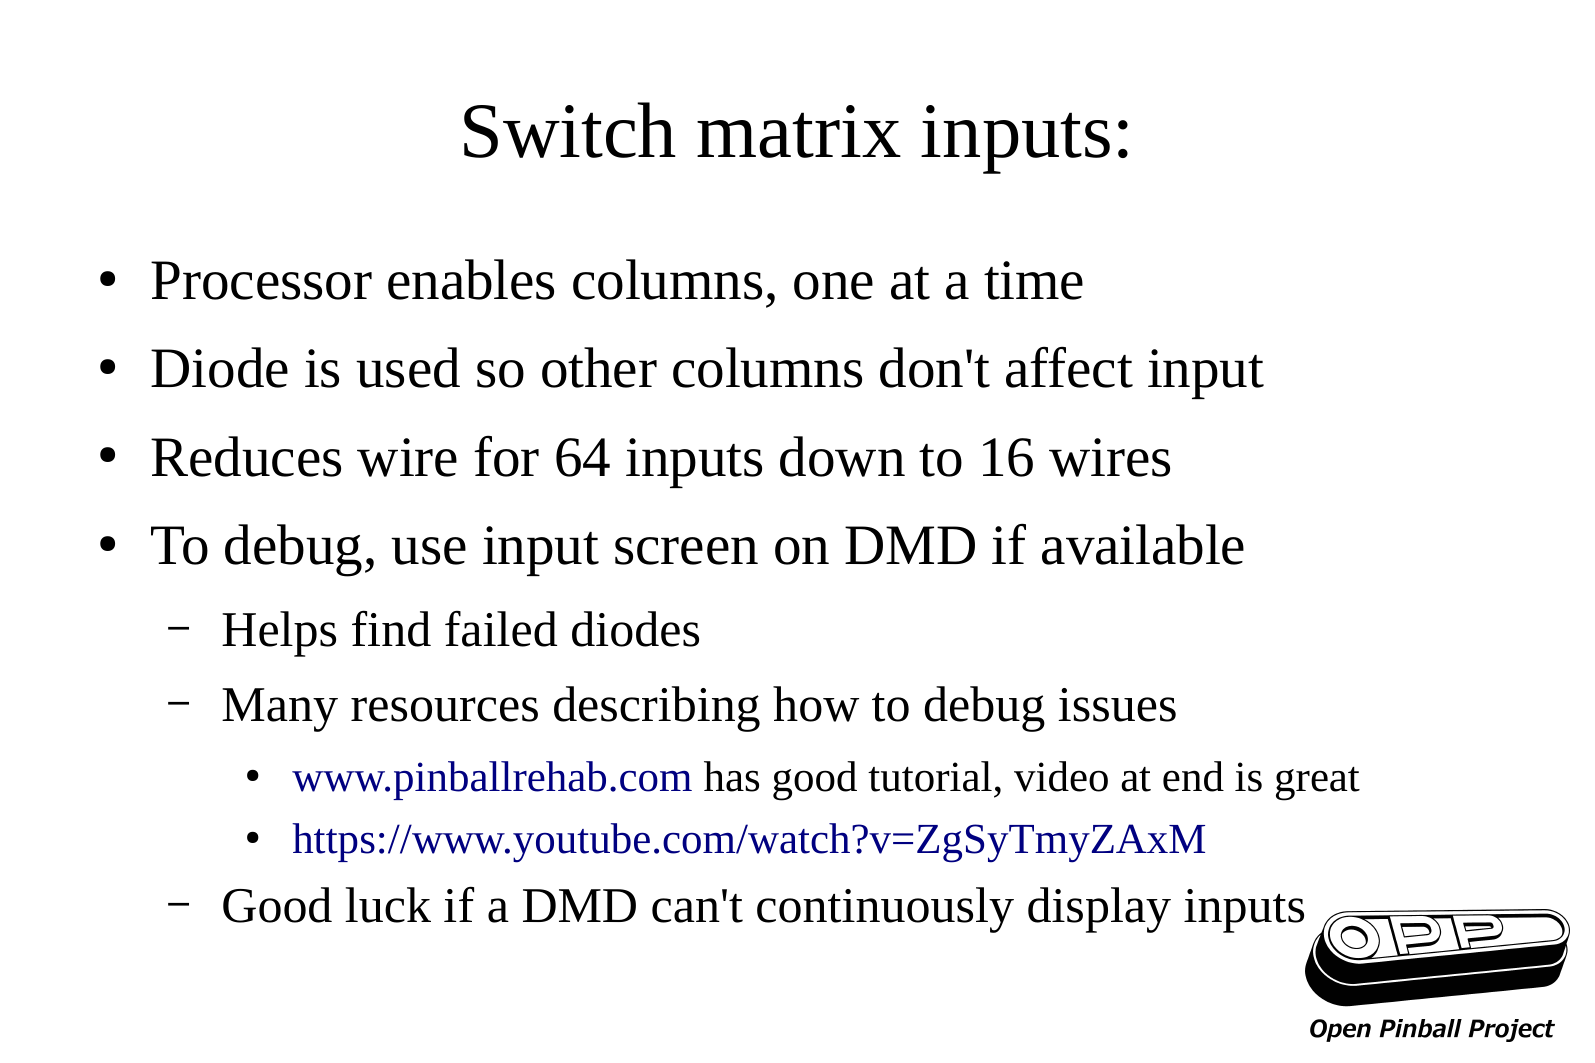

# Switch matrix inputs:
Processor enables columns, one at a time
Diode is used so other columns don't affect input
Reduces wire for 64 inputs down to 16 wires
To debug, use input screen on DMD if available
Helps find failed diodes
Many resources describing how to debug issues
www.pinballrehab.com has good tutorial, video at end is great
https://www.youtube.com/watch?v=ZgSyTmyZAxM
Good luck if a DMD can't continuously display inputs